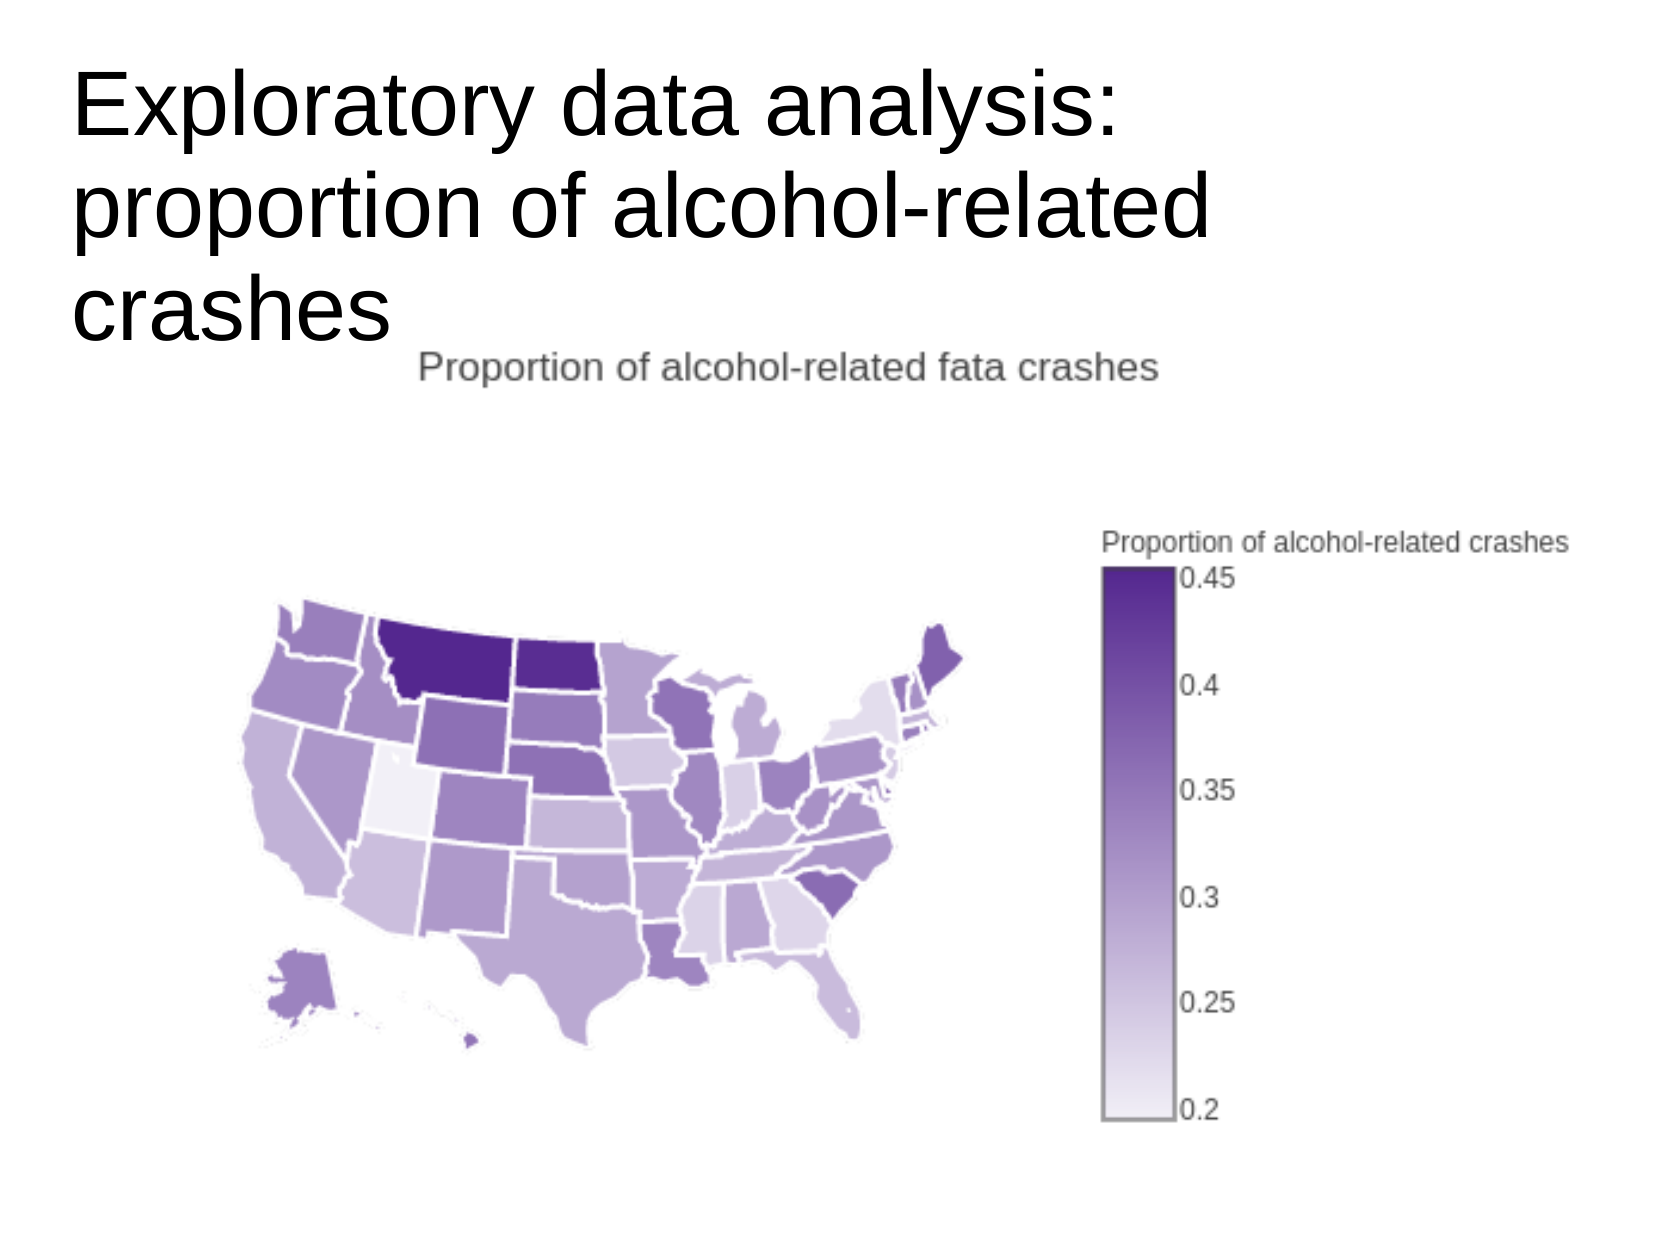

# Exploratory data analysis: proportion of alcohol-related crashes